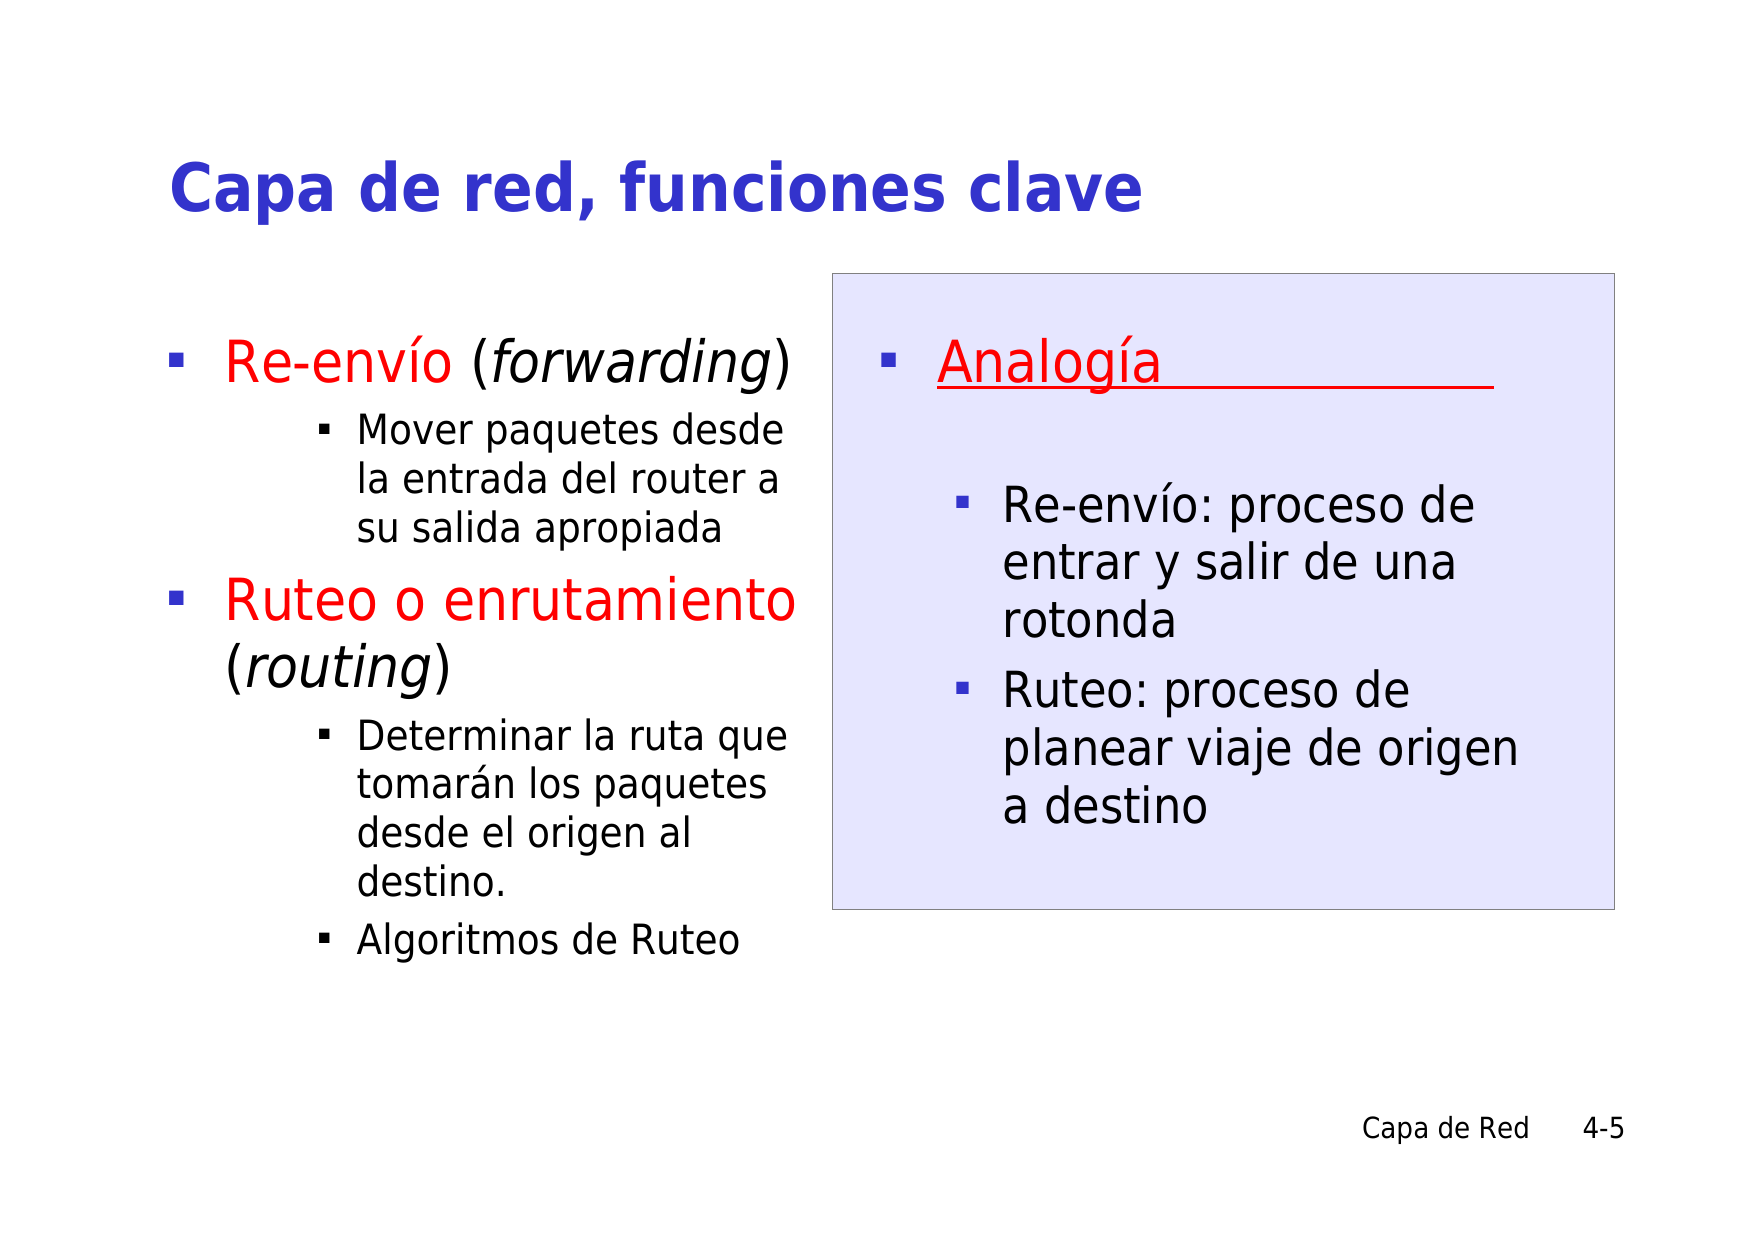

# Capa de red, funciones clave
Re-envío (forwarding)
Mover paquetes desde la entrada del router a su salida apropiada
Ruteo o enrutamiento (routing)
Determinar la ruta que tomarán los paquetes desde el origen al destino.
Algoritmos de Ruteo
Analogía
Re-envío: proceso de entrar y salir de una rotonda
Ruteo: proceso de planear viaje de origen a destino